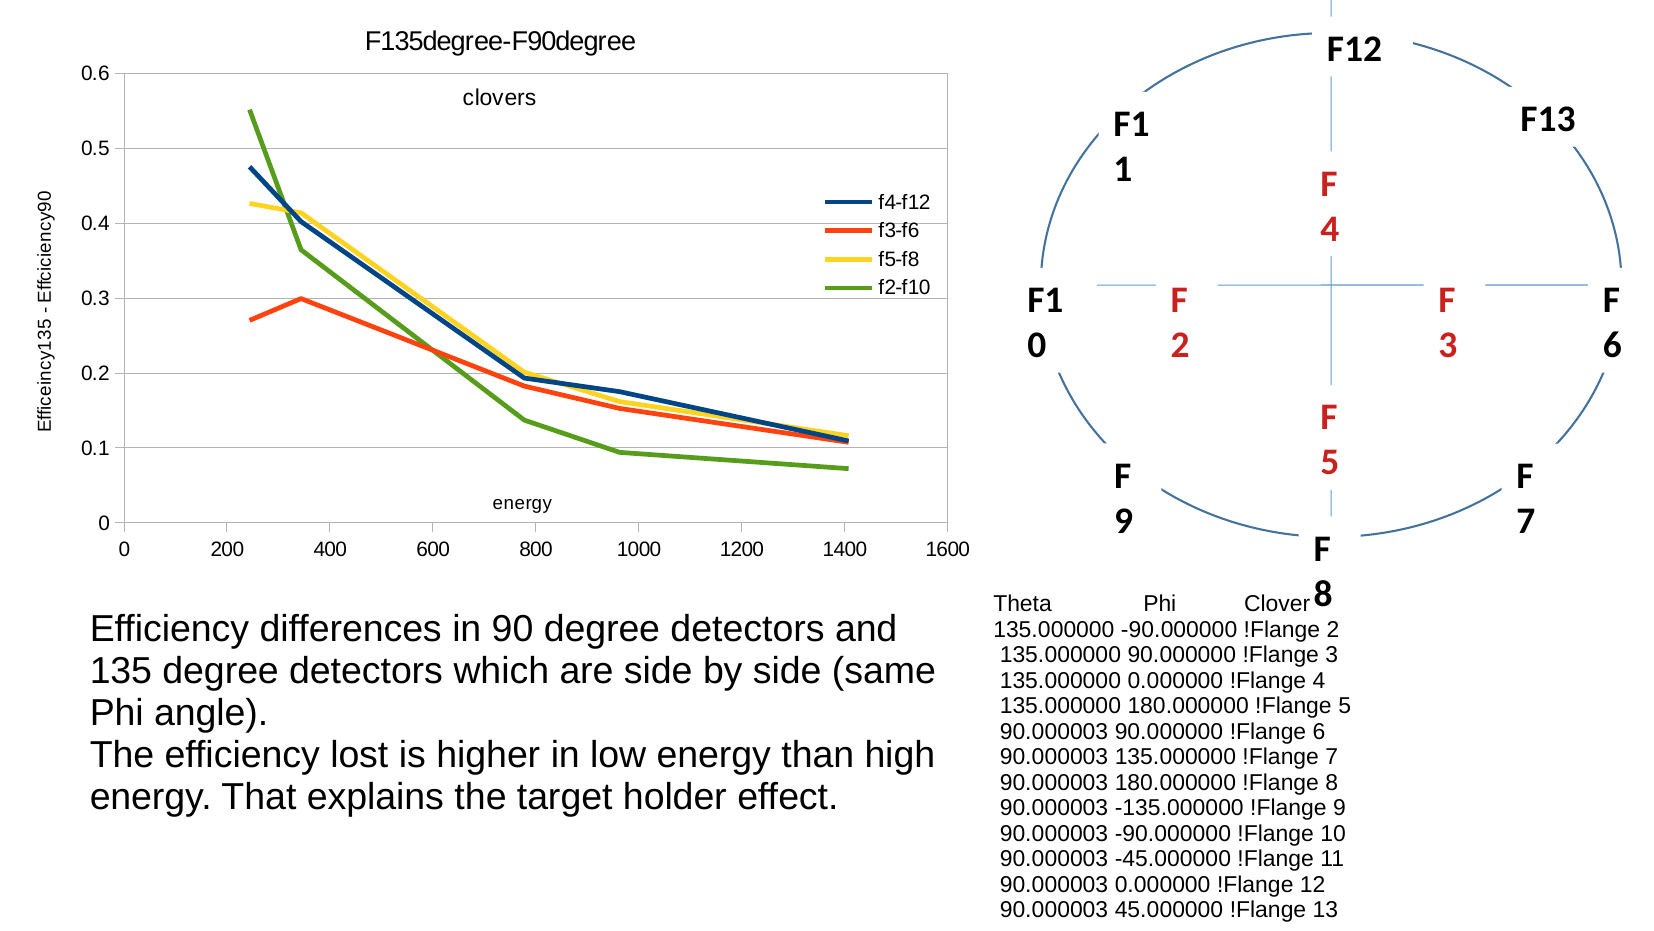

### Chart: F135degree-F90degree
clovers
| Category | f4-f12 | f3-f6 | f5-f8 | f2-f10 |
|---|---|---|---|---|
F12
F13
F11
F4
F3
F10
F2
F6
F5
F9
F7
F8
Theta 		Phi	 Clover
135.000000 -90.000000 !Flange 2
 135.000000 90.000000 !Flange 3
 135.000000 0.000000 !Flange 4
 135.000000 180.000000 !Flange 5
 90.000003 90.000000 !Flange 6
 90.000003 135.000000 !Flange 7
 90.000003 180.000000 !Flange 8
 90.000003 -135.000000 !Flange 9
 90.000003 -90.000000 !Flange 10
 90.000003 -45.000000 !Flange 11
 90.000003 0.000000 !Flange 12
 90.000003 45.000000 !Flange 13
Efficiency differences in 90 degree detectors and 135 degree detectors which are side by side (same Phi angle).
The efficiency lost is higher in low energy than high energy. That explains the target holder effect.